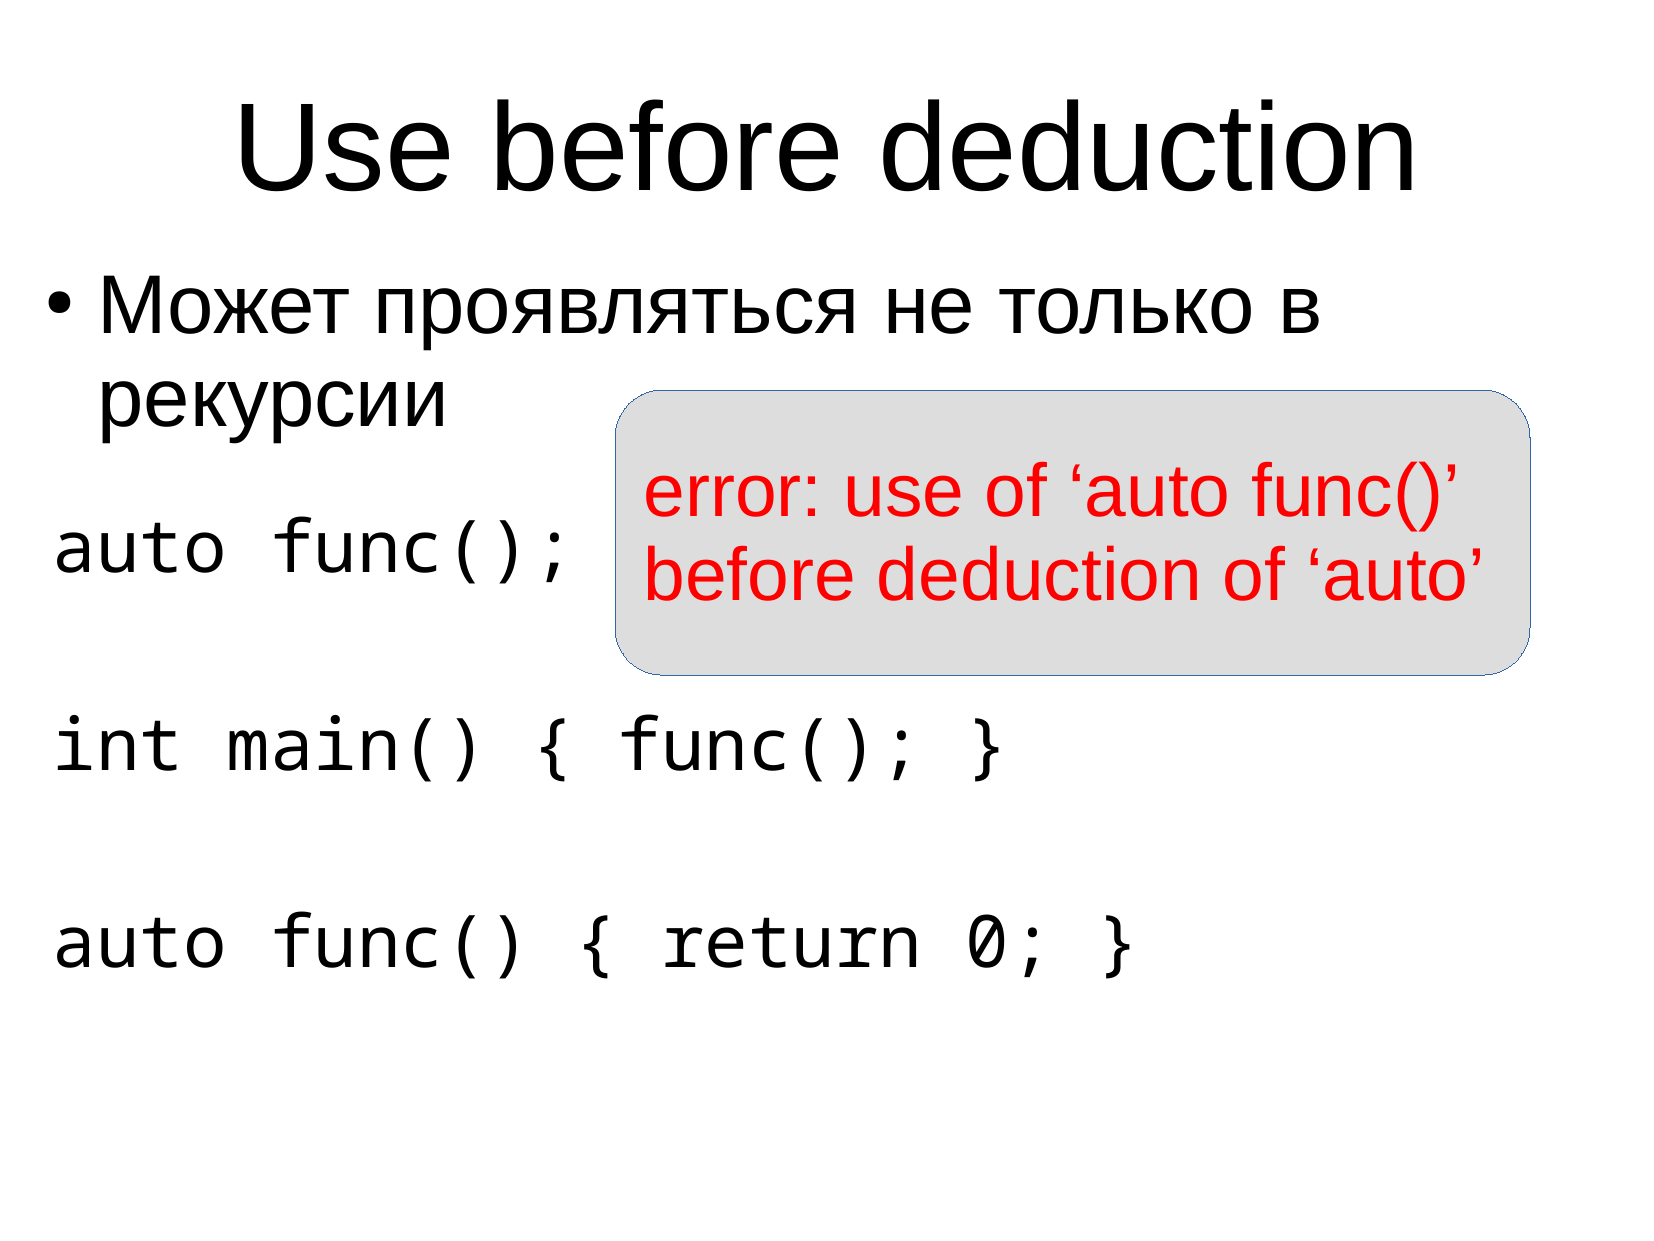

# Use before deduction
Может проявляться не только в рекурсии
error: use of ‘auto func()’
before deduction of ‘auto’
auto func();
int main() { func(); }
auto func() { return 0; }